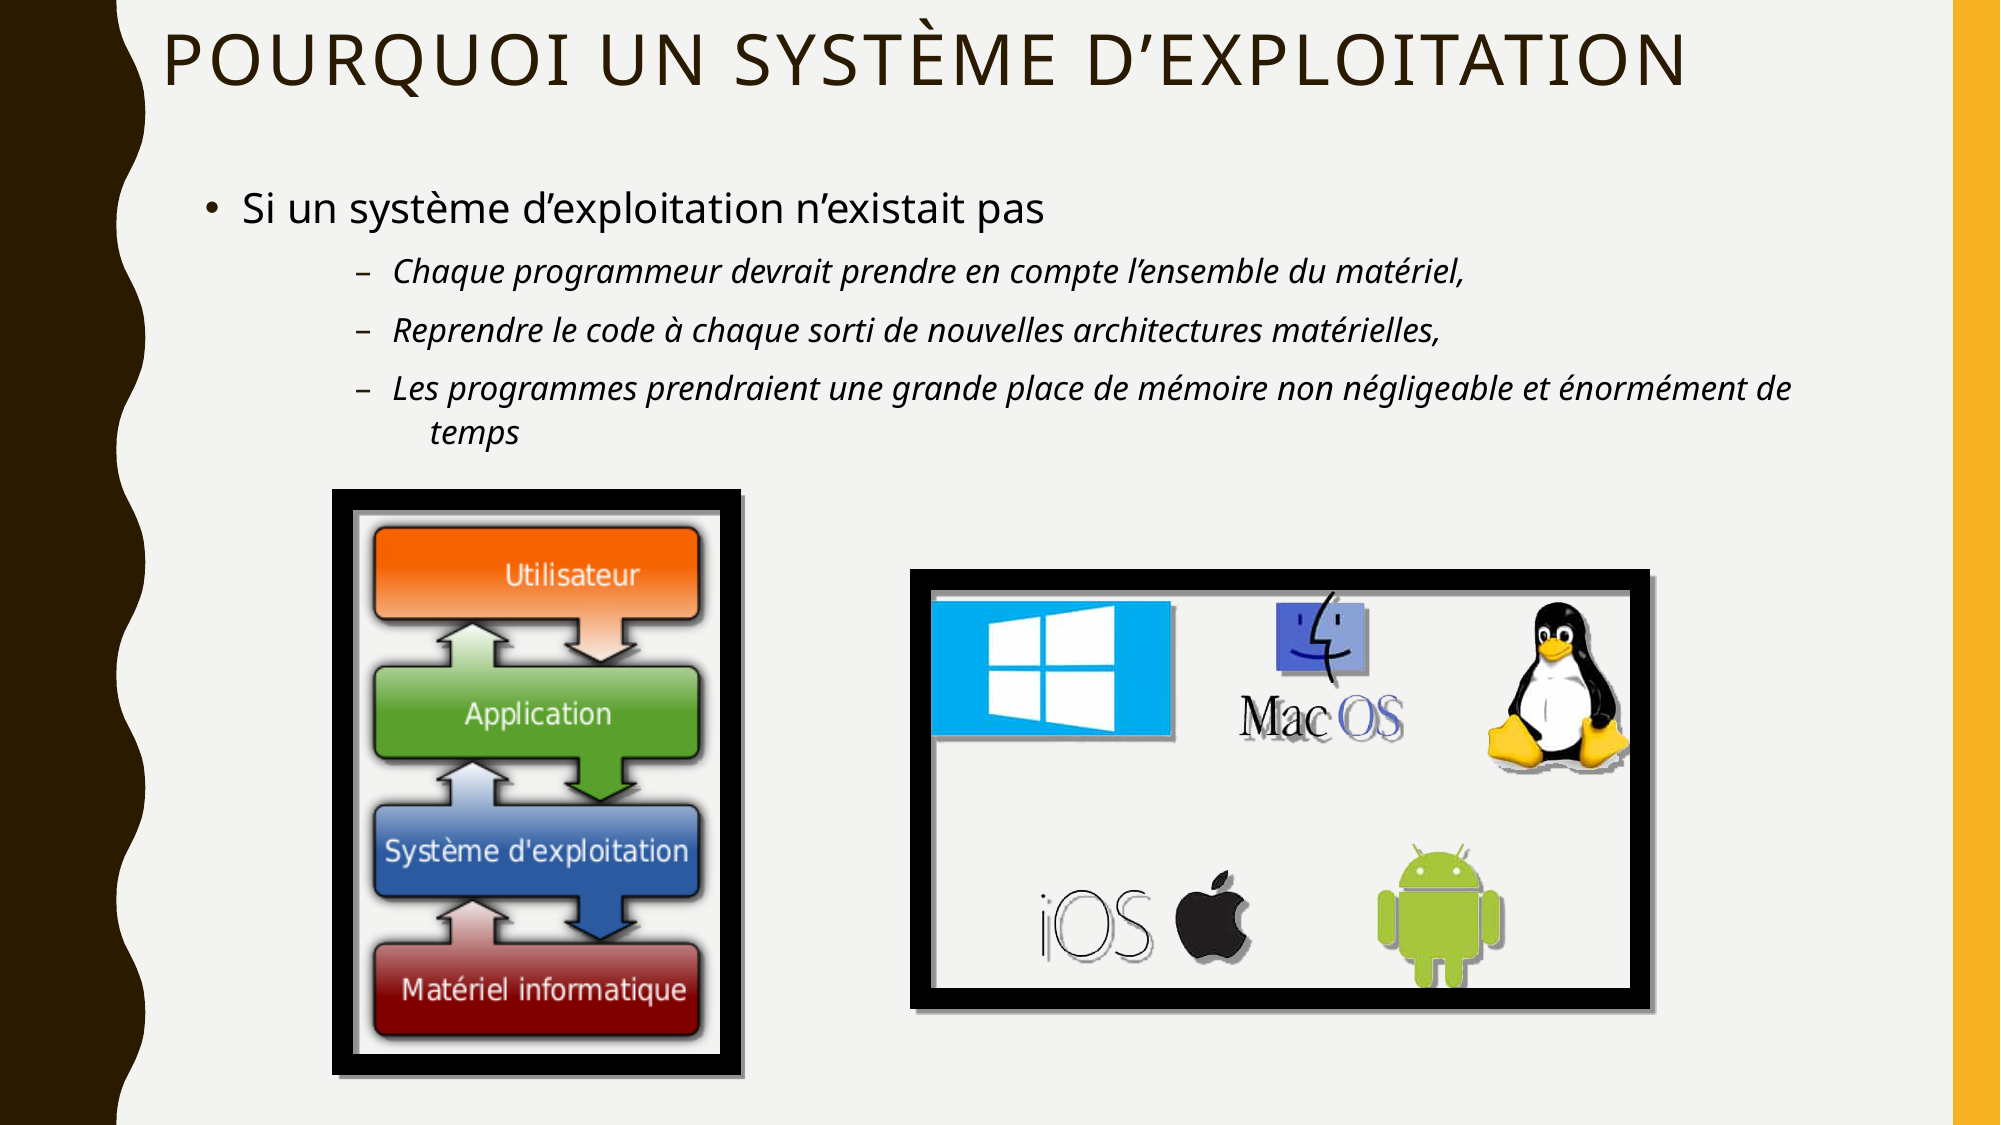

# Pourquoi un Système d’exploitation
Si un système d’exploitation n’existait pas
Chaque programmeur devrait prendre en compte l’ensemble du matériel,
Reprendre le code à chaque sorti de nouvelles architectures matérielles,
Les programmes prendraient une grande place de mémoire non négligeable et énormément de temps